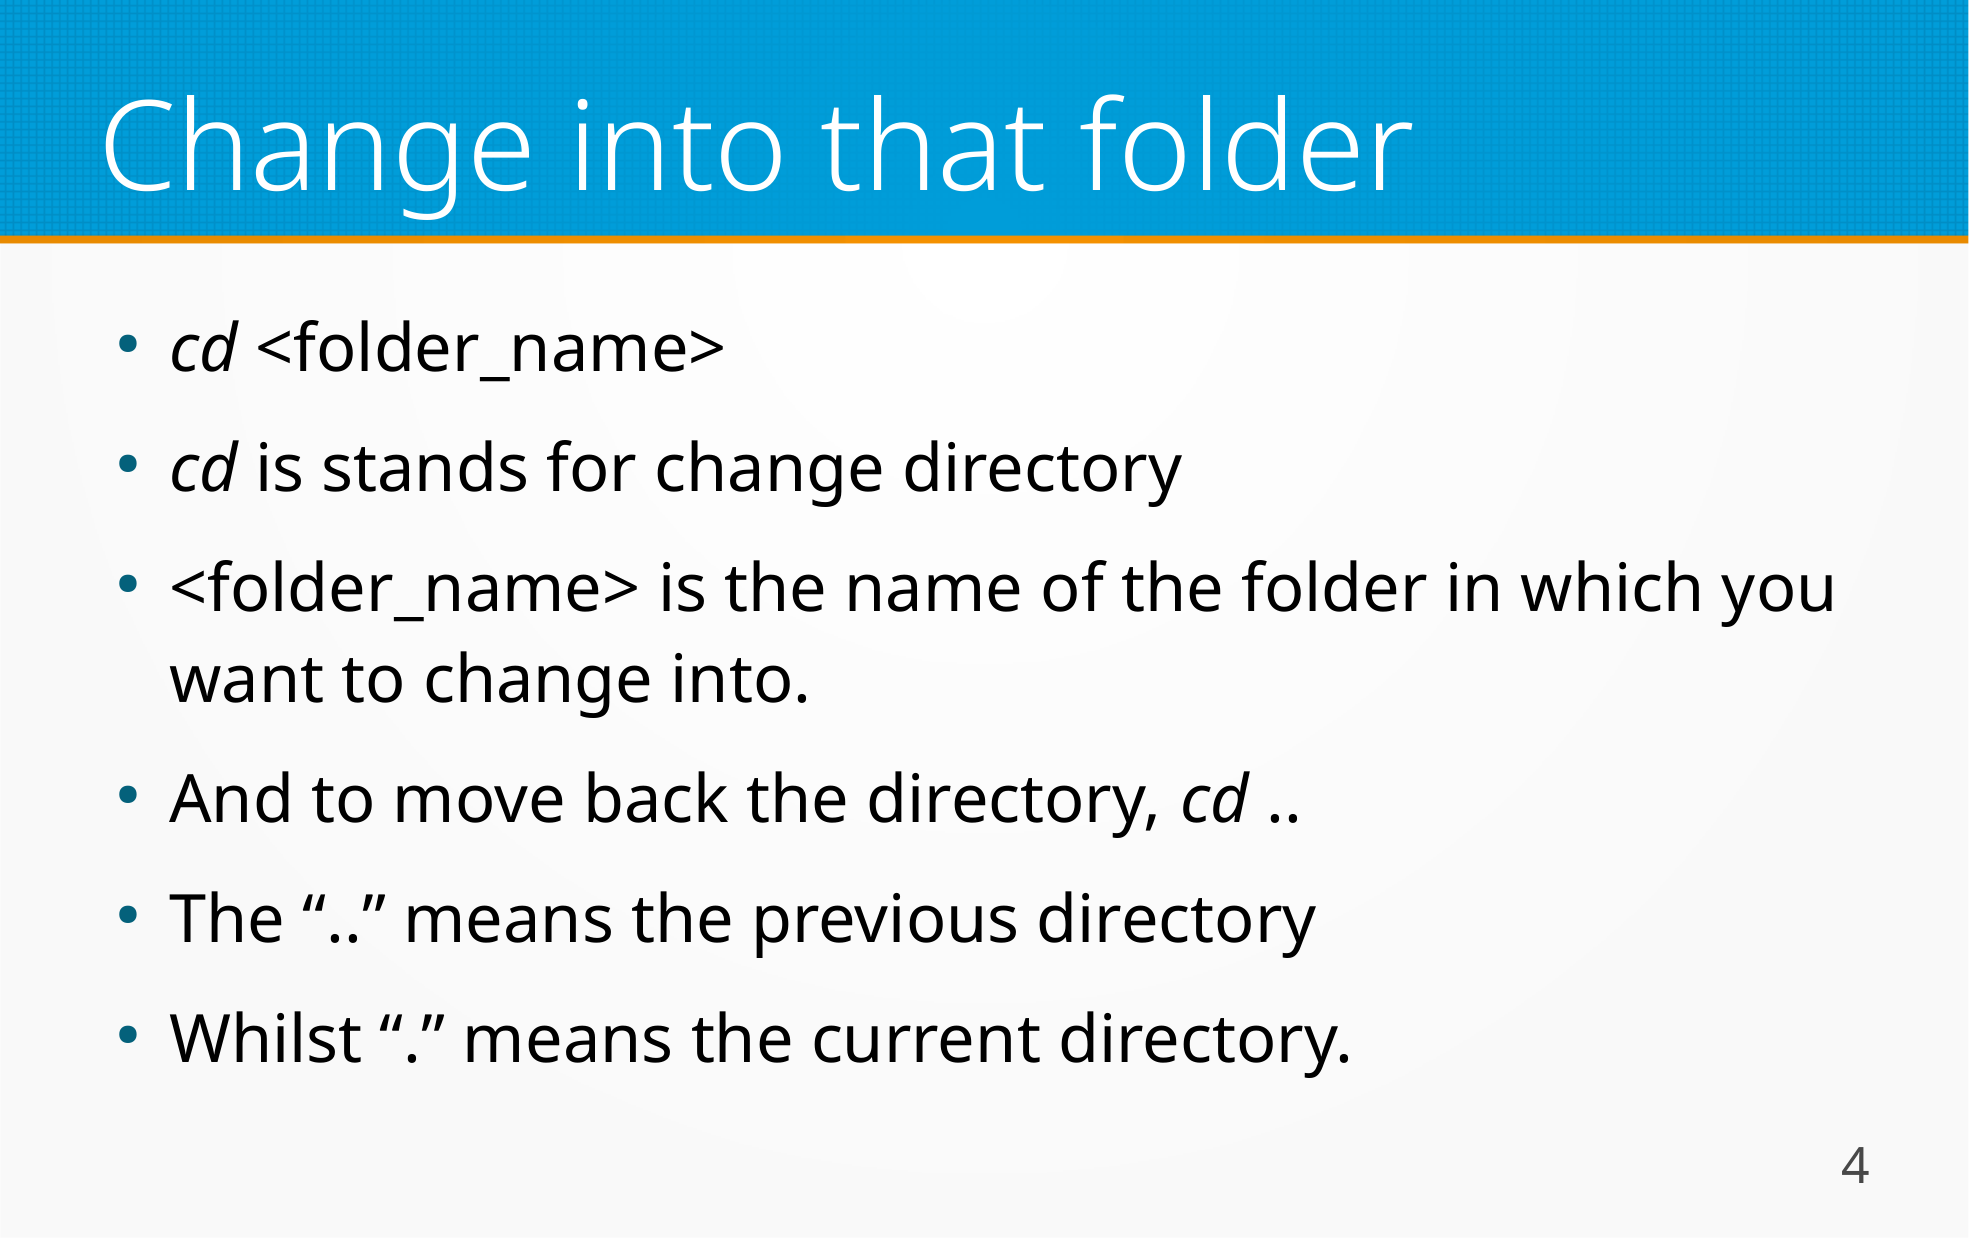

# Change into that folder
cd <folder_name>
cd is stands for change directory
<folder_name> is the name of the folder in which you want to change into.
And to move back the directory, cd ..
The “..” means the previous directory
Whilst “.” means the current directory.
4